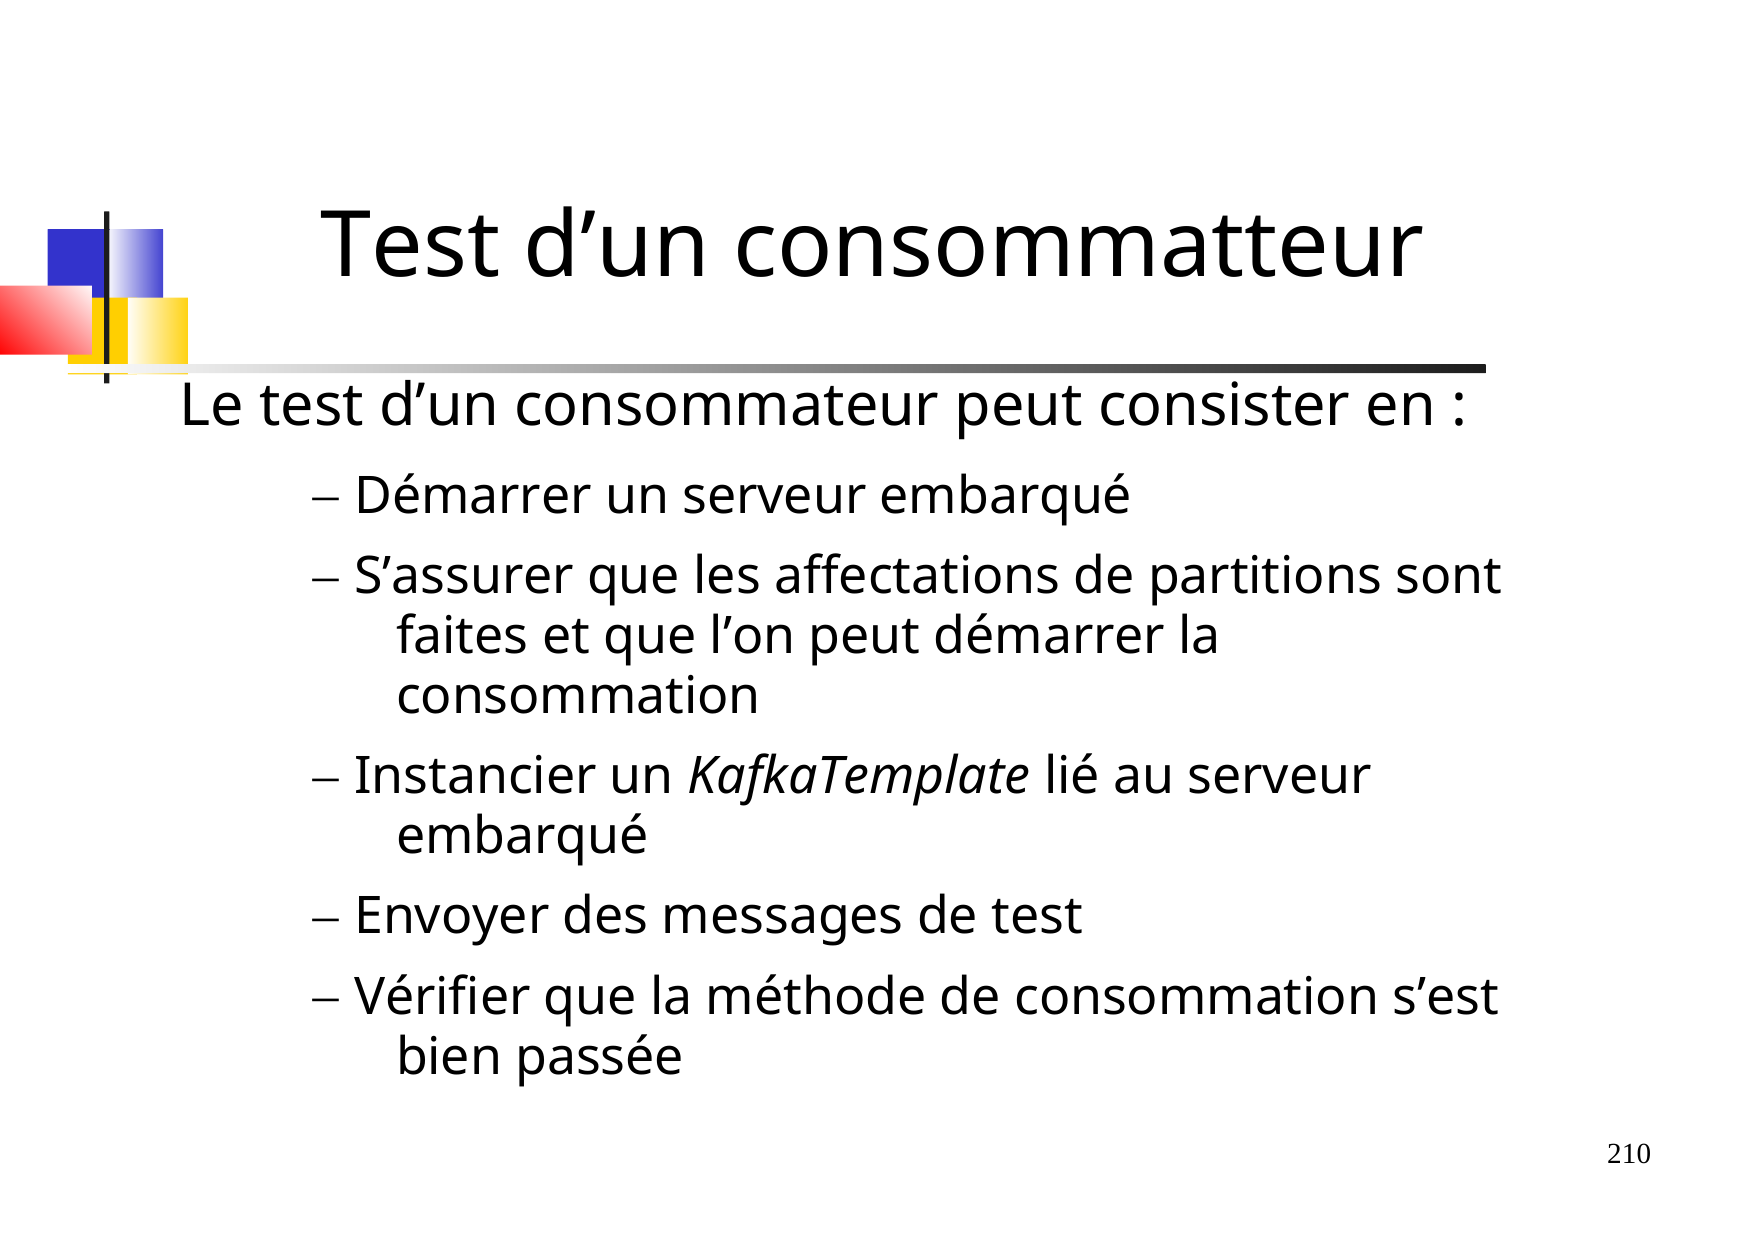

# Test d’un consommatteur
Le test d’un consommateur peut consister en :
Démarrer un serveur embarqué
S’assurer que les affectations de partitions sont faites et que l’on peut démarrer la consommation
Instancier un KafkaTemplate lié au serveur embarqué
Envoyer des messages de test
Vérifier que la méthode de consommation s’est bien passée